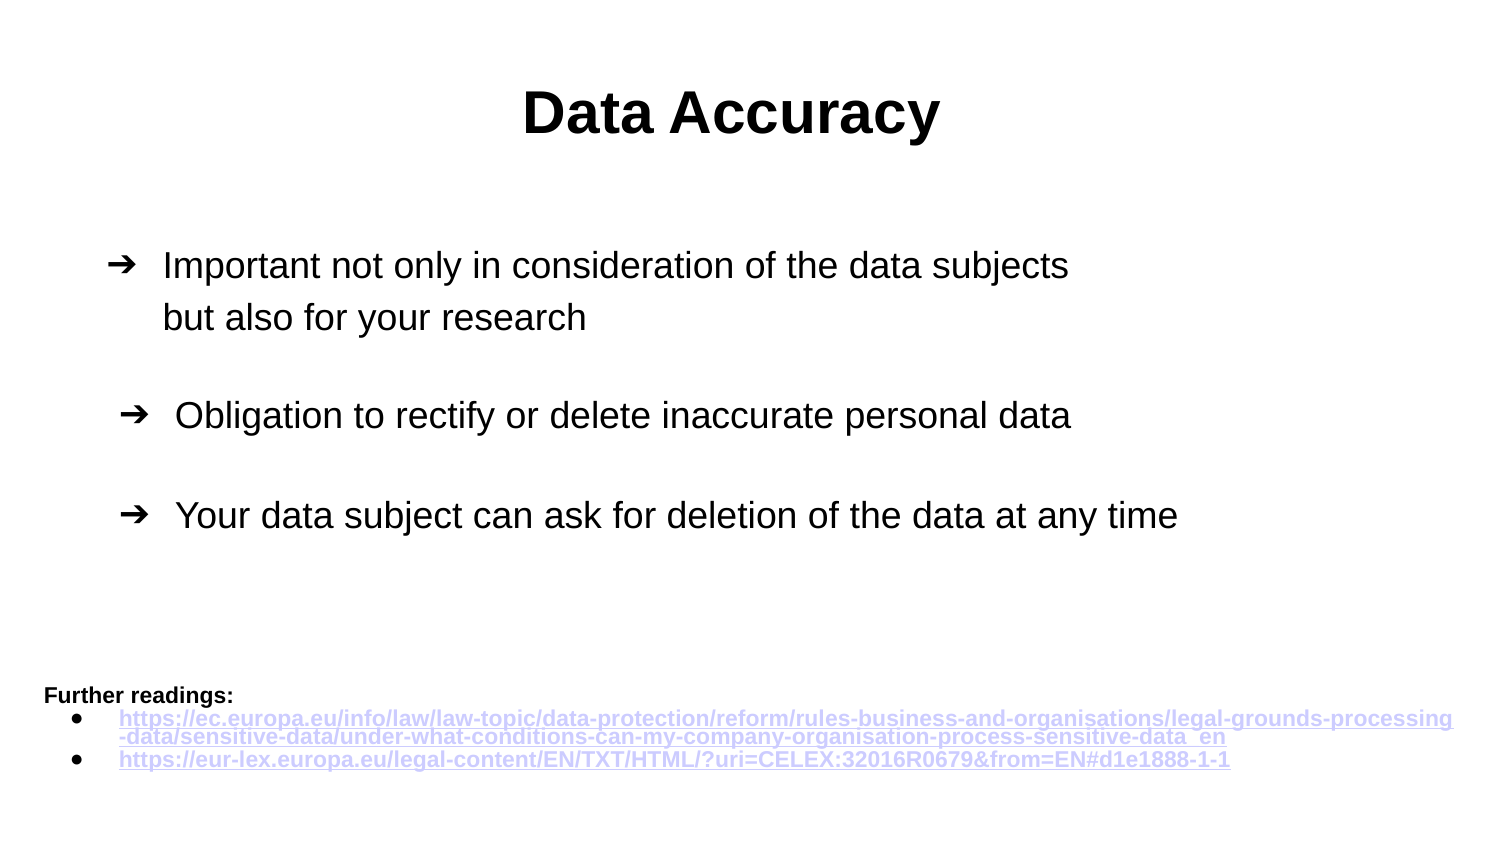

Data Accuracy
Important not only in consideration of the data subjects
but also for your research
Obligation to rectify or delete inaccurate personal data
Your data subject can ask for deletion of the data at any time
Further readings:
https://ec.europa.eu/info/law/law-topic/data-protection/reform/rules-business-and-organisations/legal-grounds-processing-data/sensitive-data/under-what-conditions-can-my-company-organisation-process-sensitive-data_en
https://eur-lex.europa.eu/legal-content/EN/TXT/HTML/?uri=CELEX:32016R0679&from=EN#d1e1888-1-1